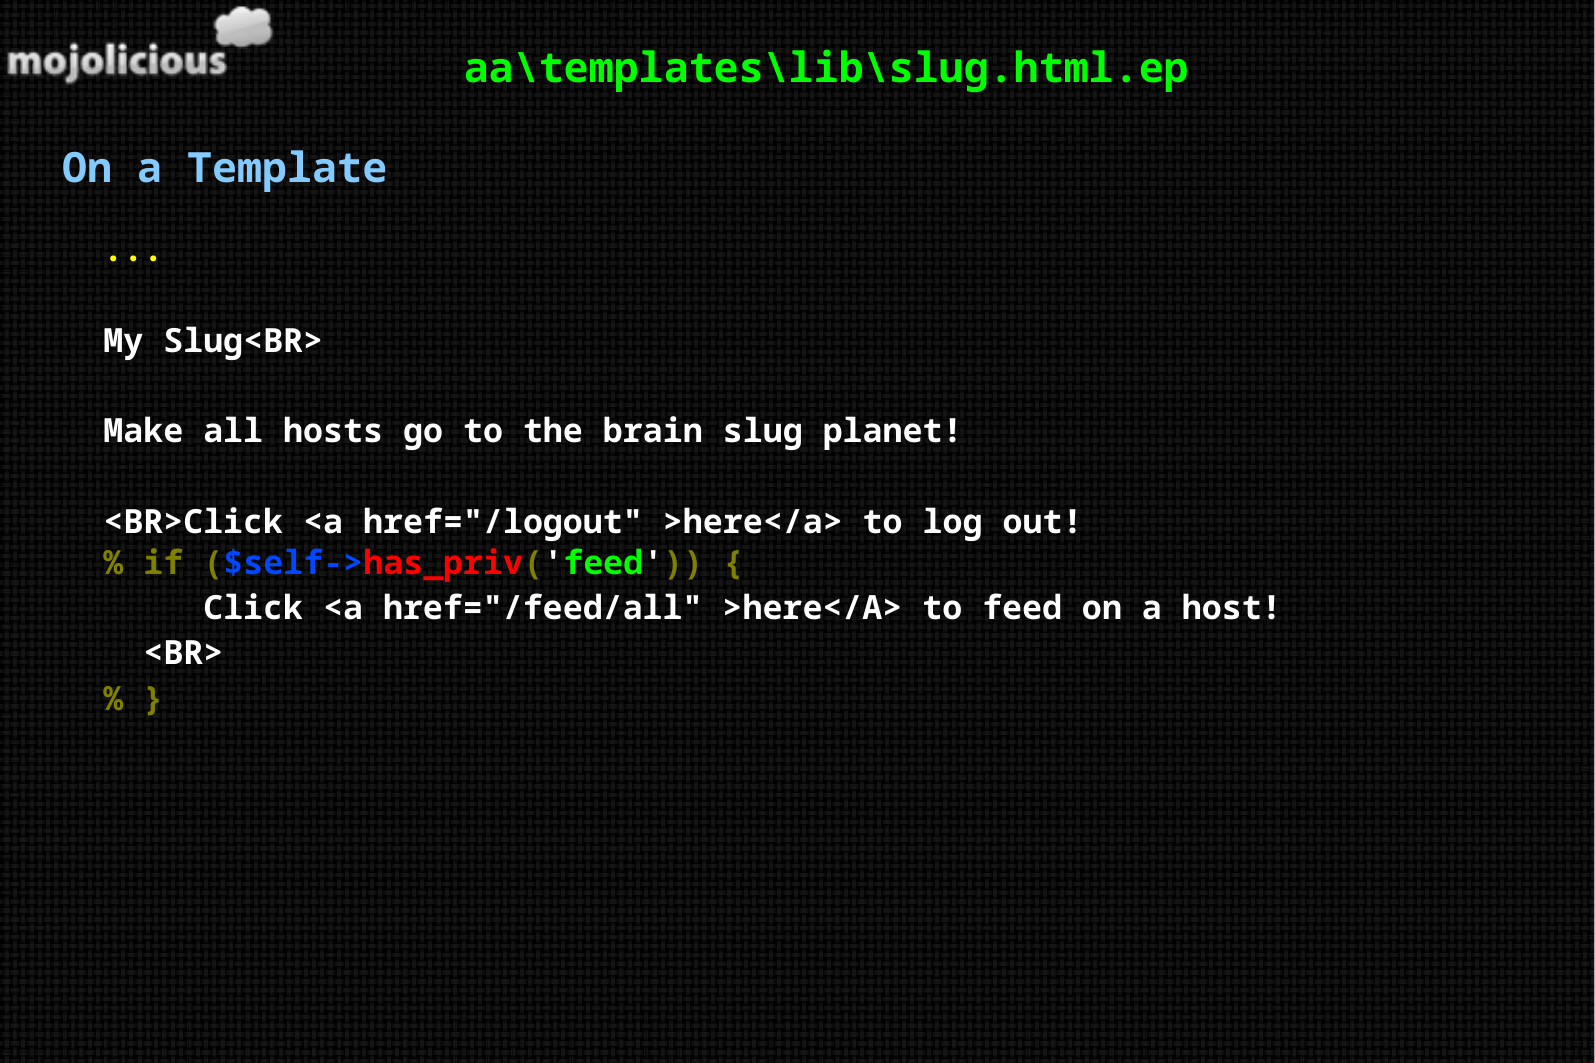

aa\templates\lib\slug.html.ep
On a Template
...
My Slug<BR>
Make all hosts go to the brain slug planet!
<BR>Click <a href="/logout" >here</a> to log out!
% if ($self->has_priv('feed')) {
 Click <a href="/feed/all" >here</A> to feed on a host!
 <BR>
% }